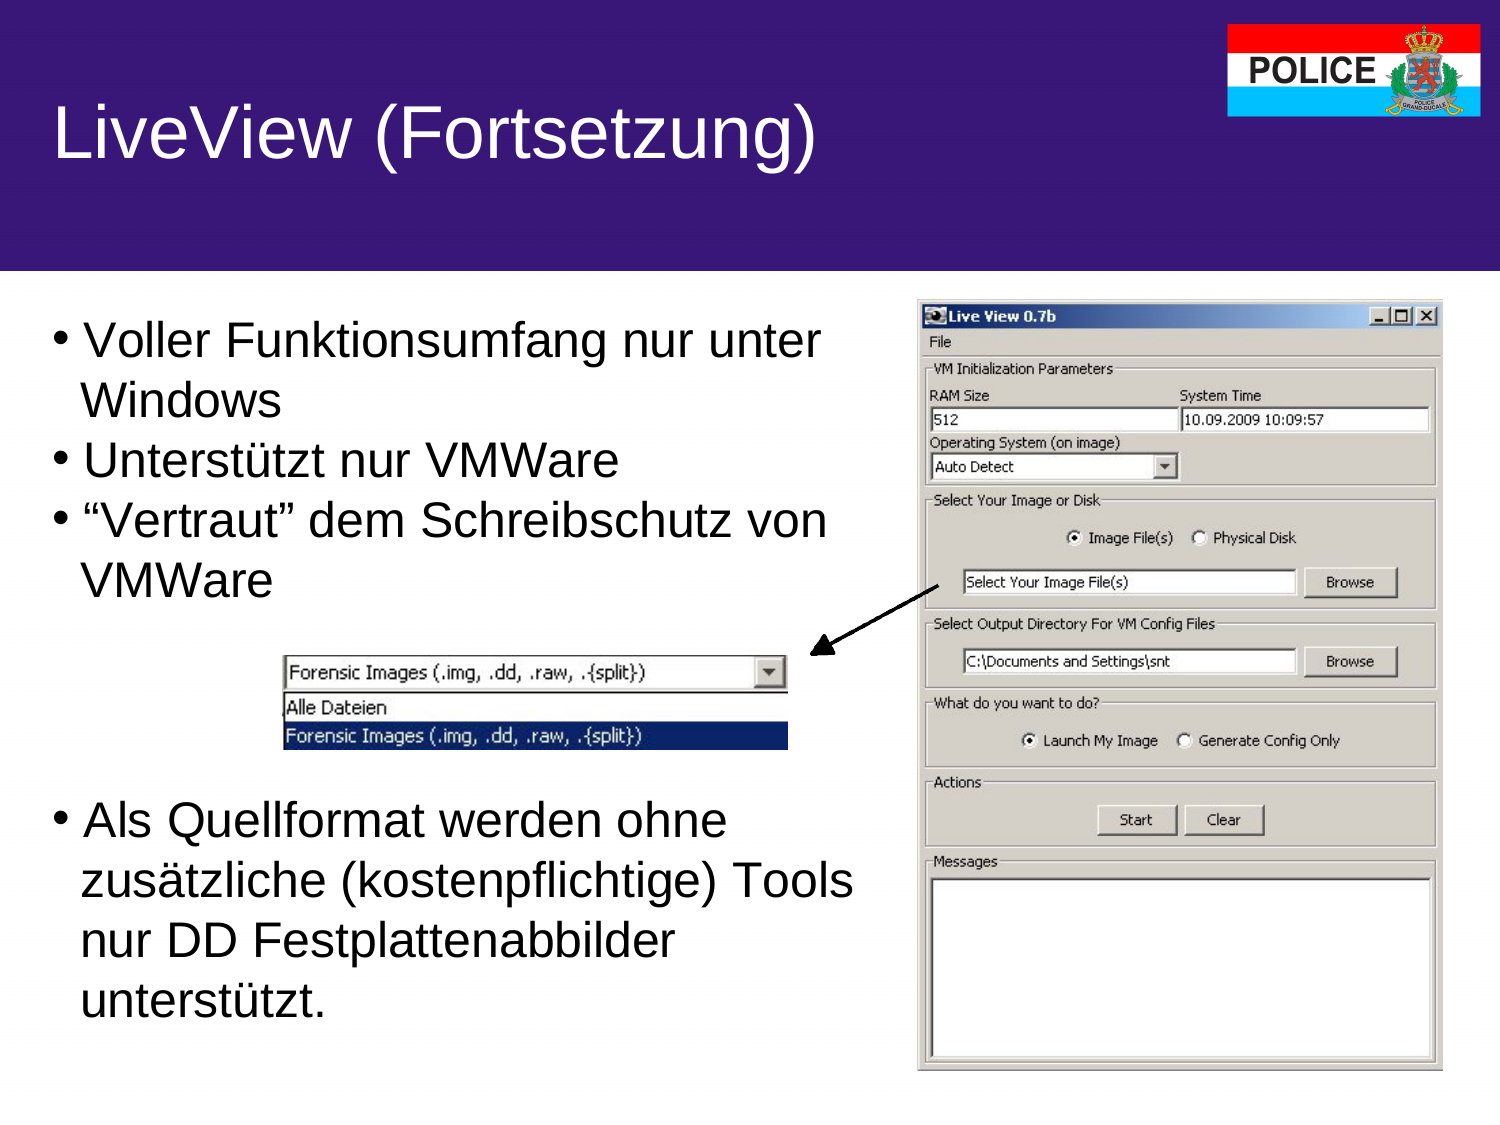

LiveView (Fortsetzung)
 Voller Funktionsumfang nur unter
 Windows
 Unterstützt nur VMWare
 “Vertraut” dem Schreibschutz von
 VMWare
 Als Quellformat werden ohne
 zusätzliche (kostenpflichtige) Tools
 nur DD Festplattenabbilder
 unterstützt.
#